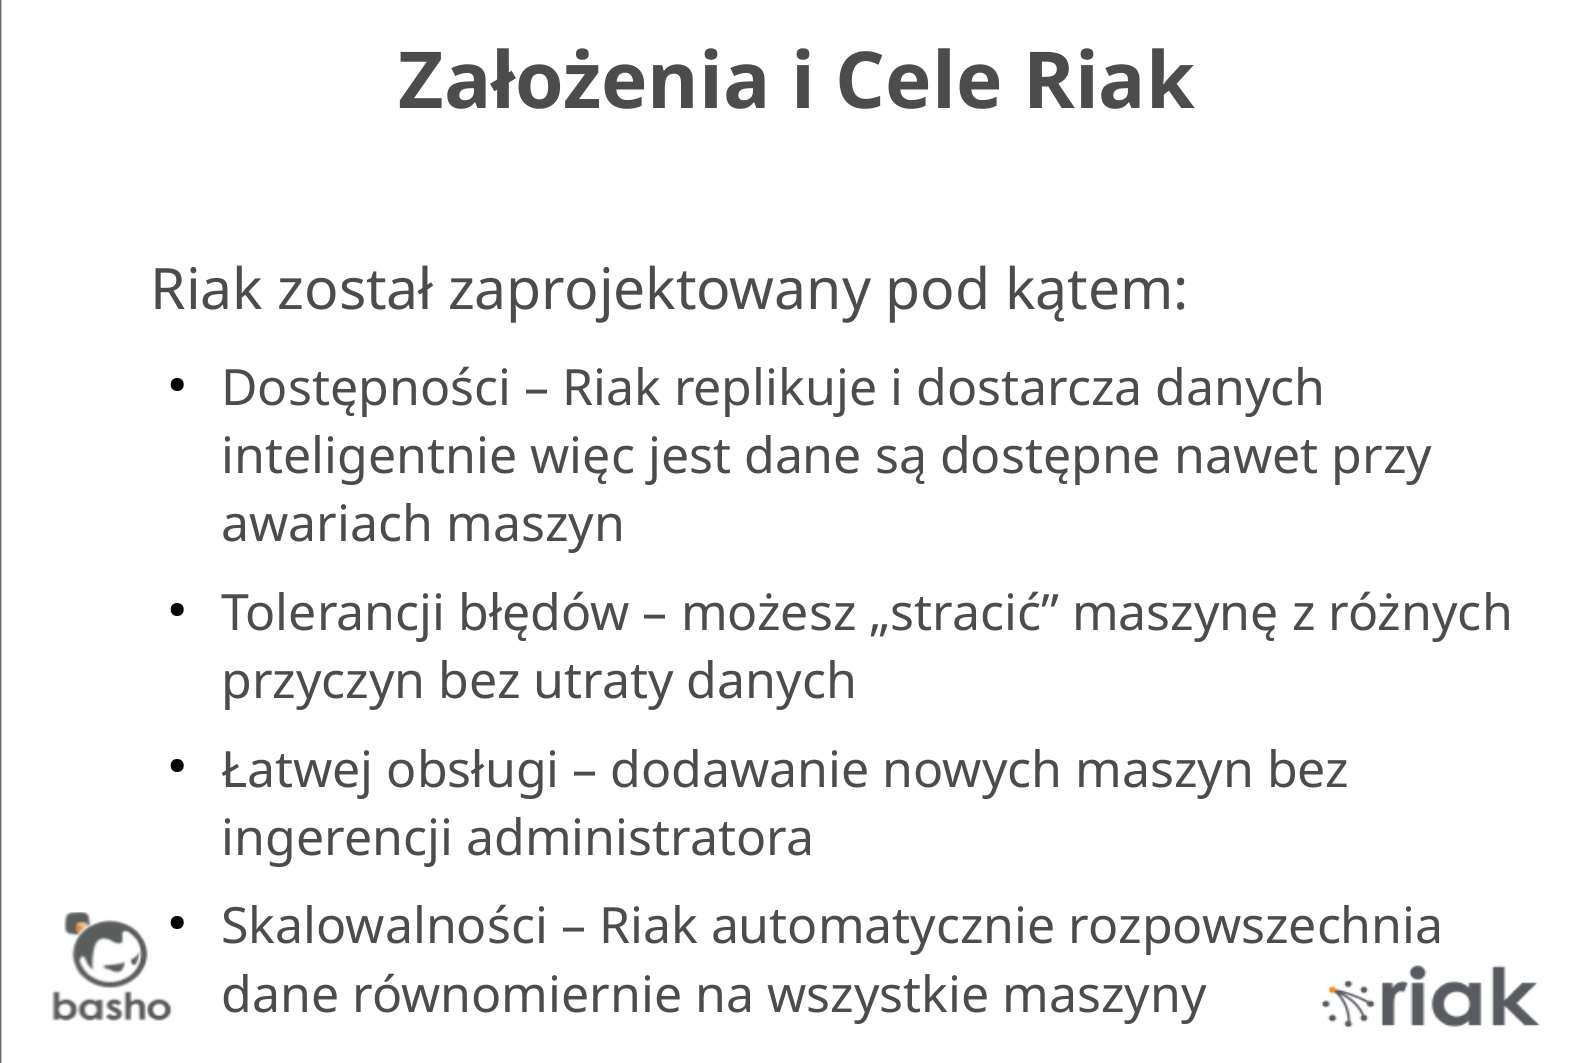

# Założenia i Cele Riak
Riak został zaprojektowany pod kątem:
Dostępności – Riak replikuje i dostarcza danych inteligentnie więc jest dane są dostępne nawet przy awariach maszyn
Tolerancji błędów – możesz „stracić” maszynę z różnych przyczyn bez utraty danych
Łatwej obsługi – dodawanie nowych maszyn bez ingerencji administratora
Skalowalności – Riak automatycznie rozpowszechnia dane równomiernie na wszystkie maszyny
4